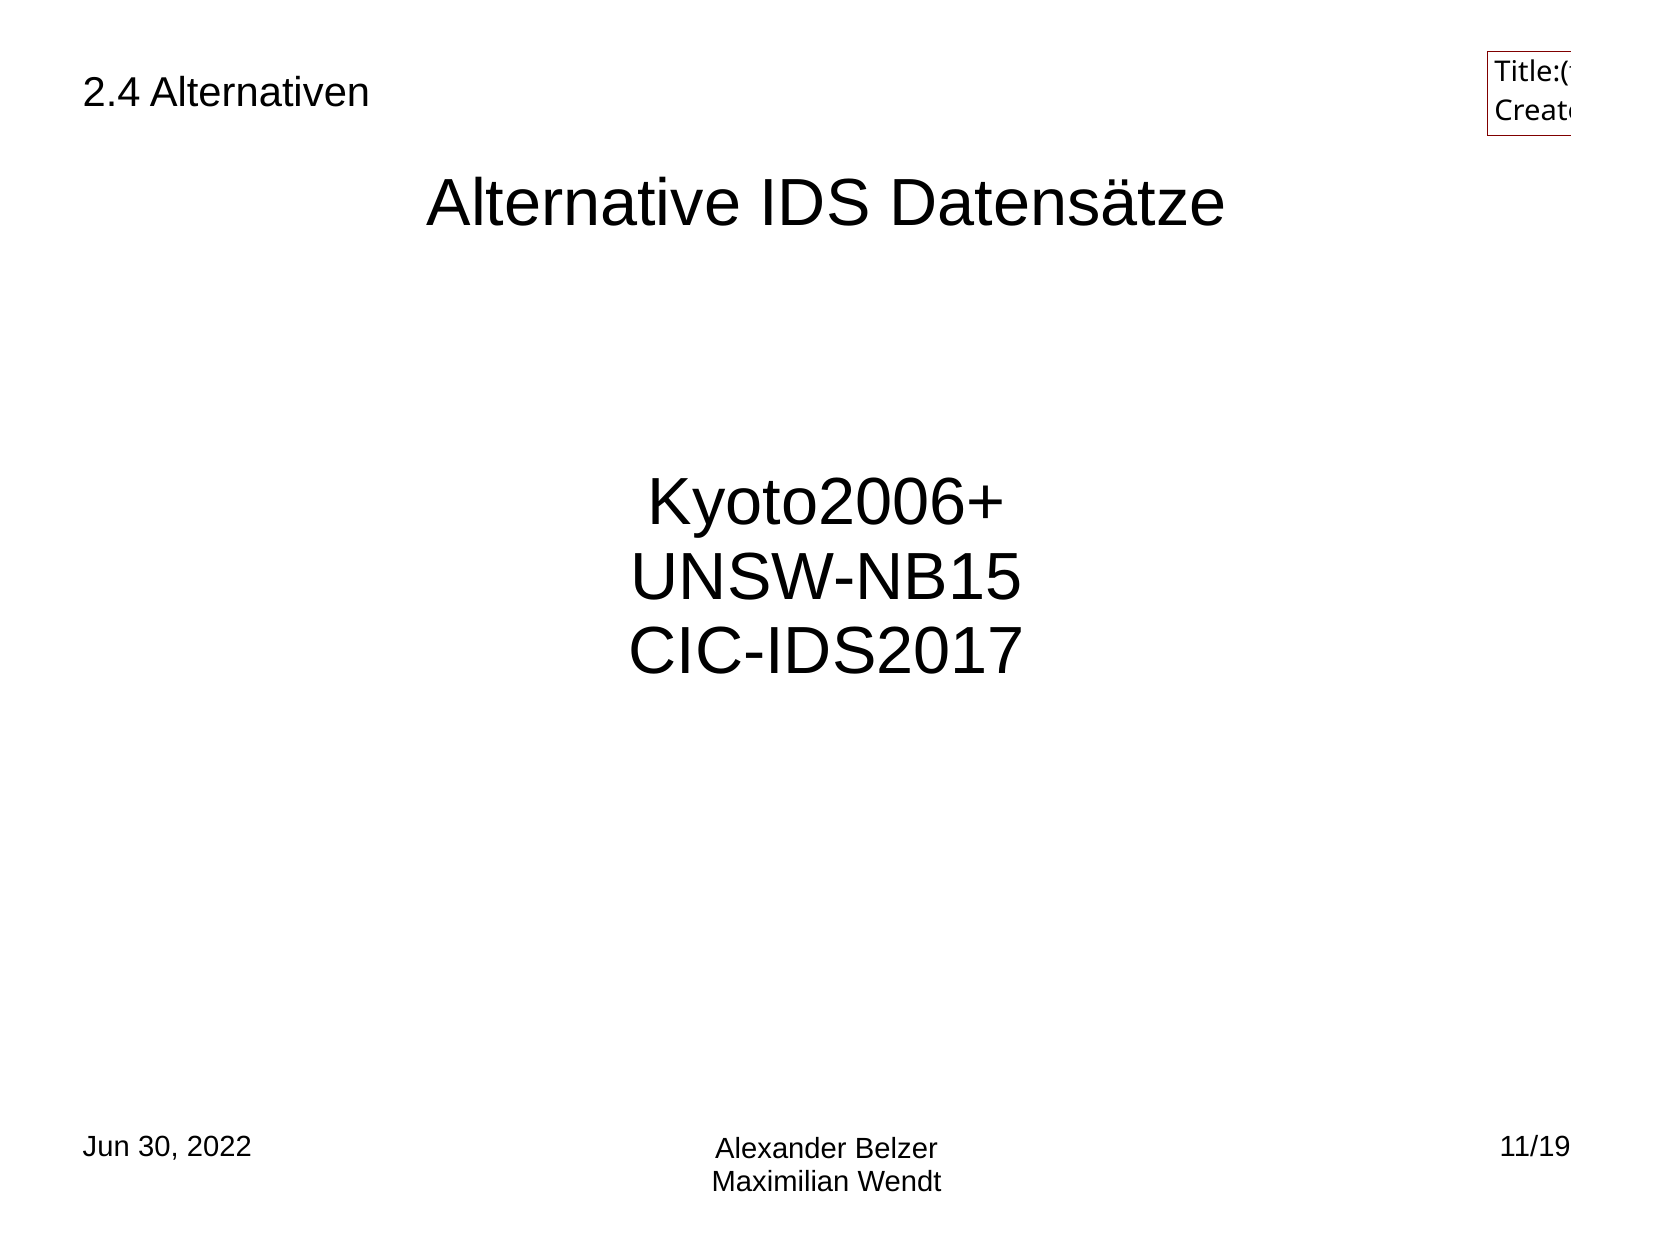

# 2.4 Alternativen
Alternative IDS Datensätze
Kyoto2006+
UNSW-NB15
CIC-IDS2017
March 16 2022
11